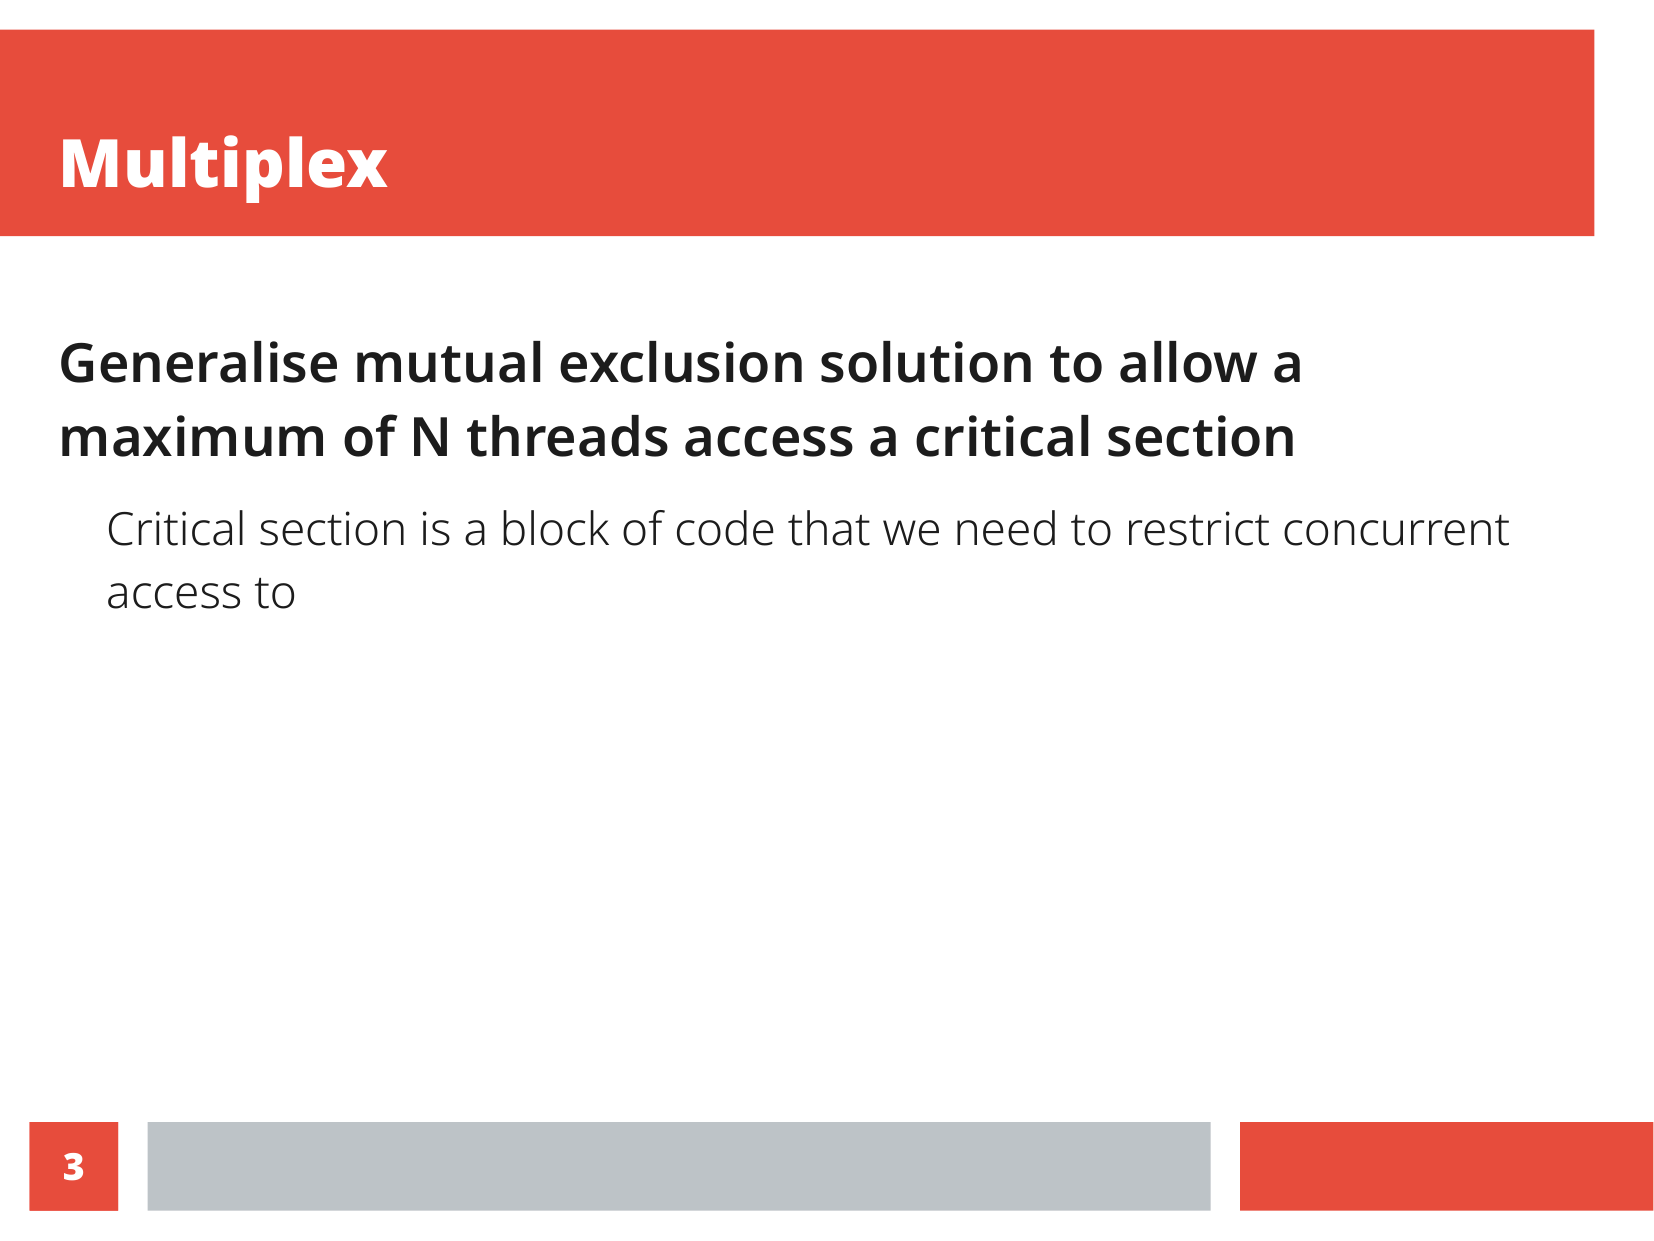

# Multiplex
Generalise mutual exclusion solution to allow a maximum of N threads access a critical section
Critical section is a block of code that we need to restrict concurrent access to
3